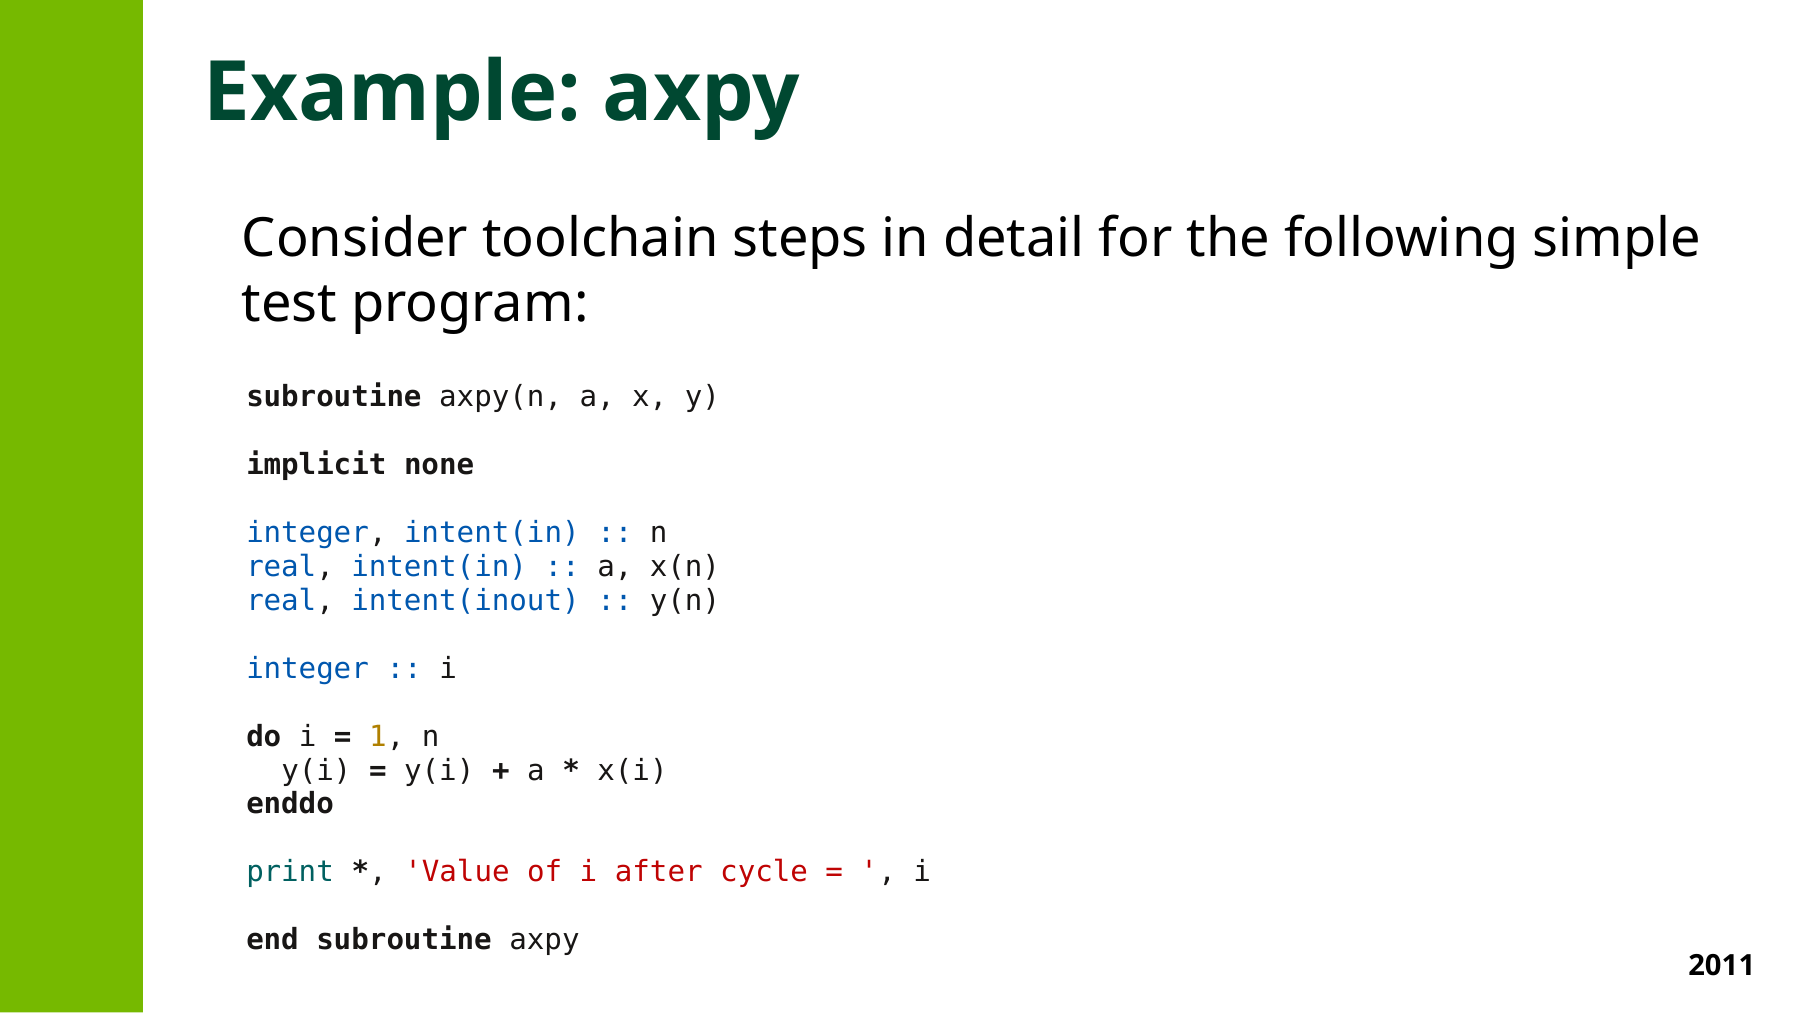

# Example: axpy
Consider toolchain steps in detail for the following simple test program: